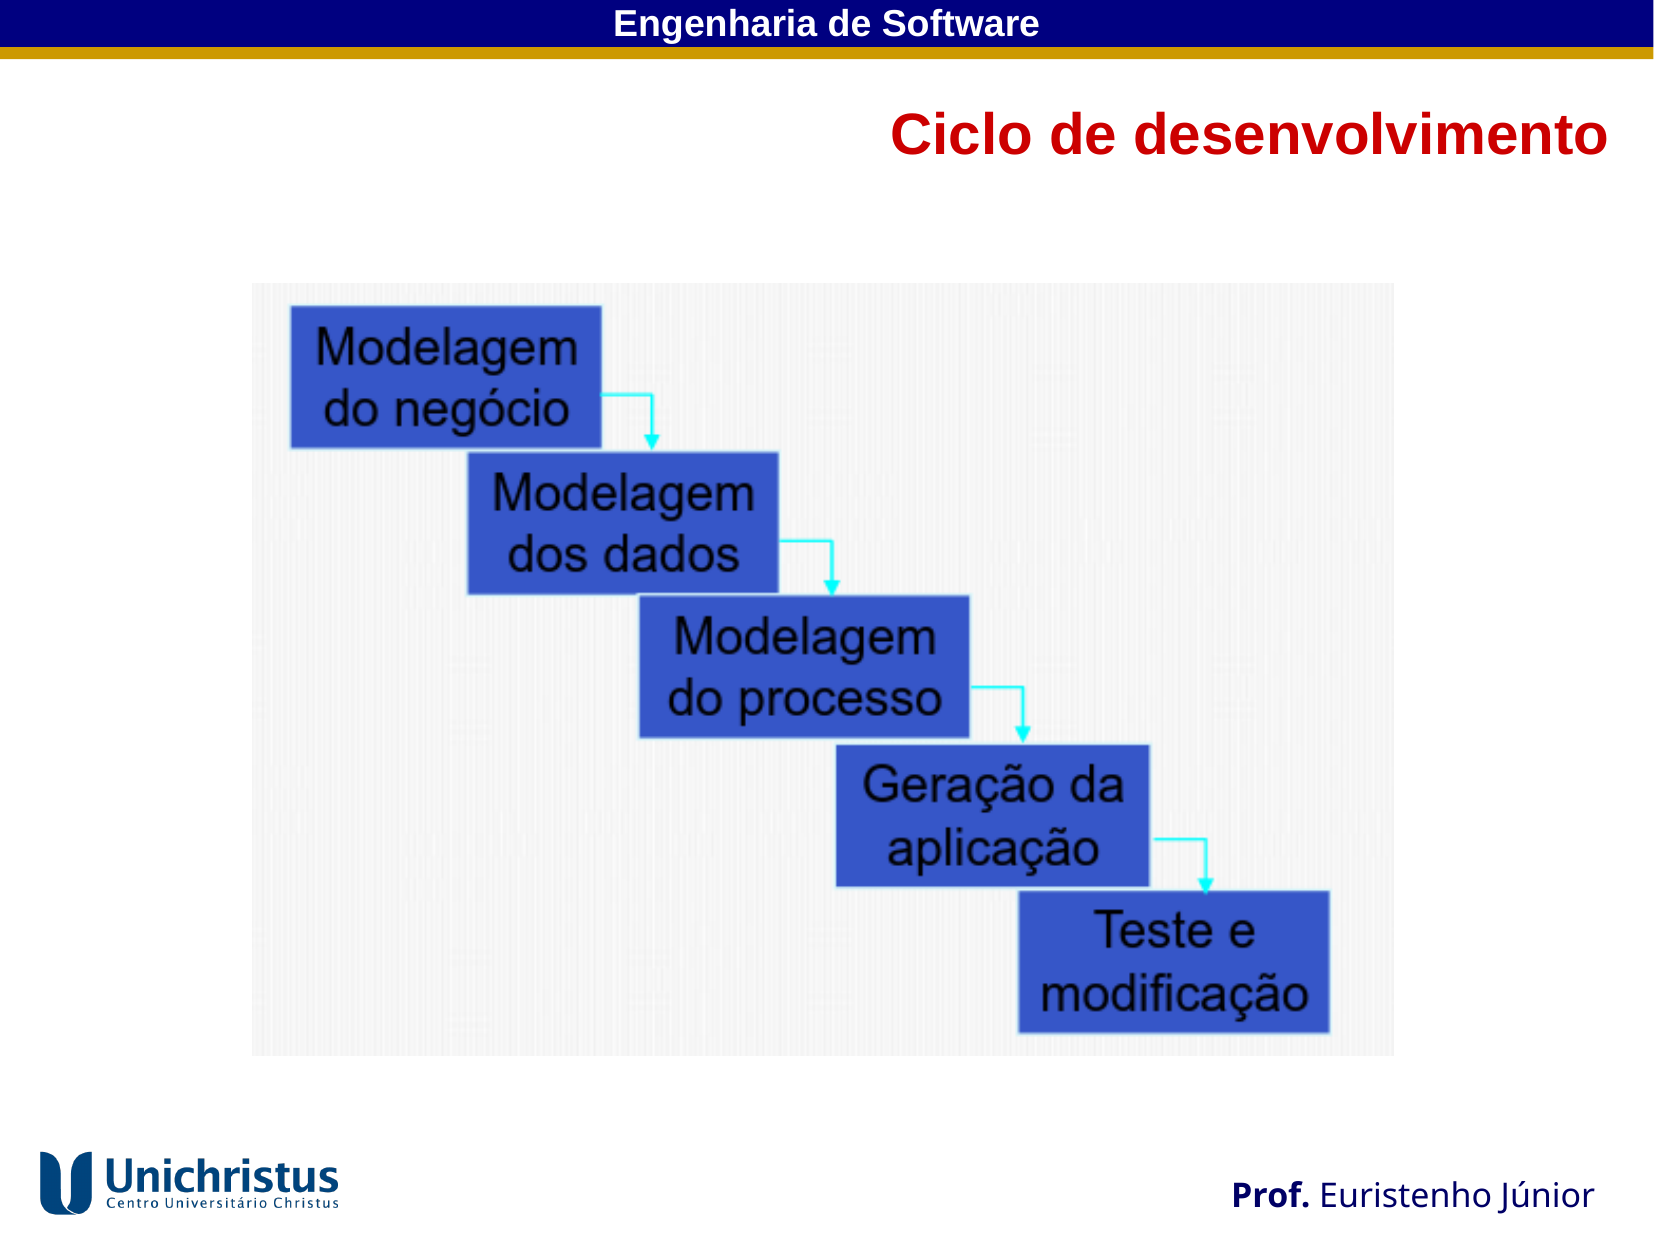

Engenharia de Software
Ciclo de desenvolvimento
Prof. Euristenho Júnior